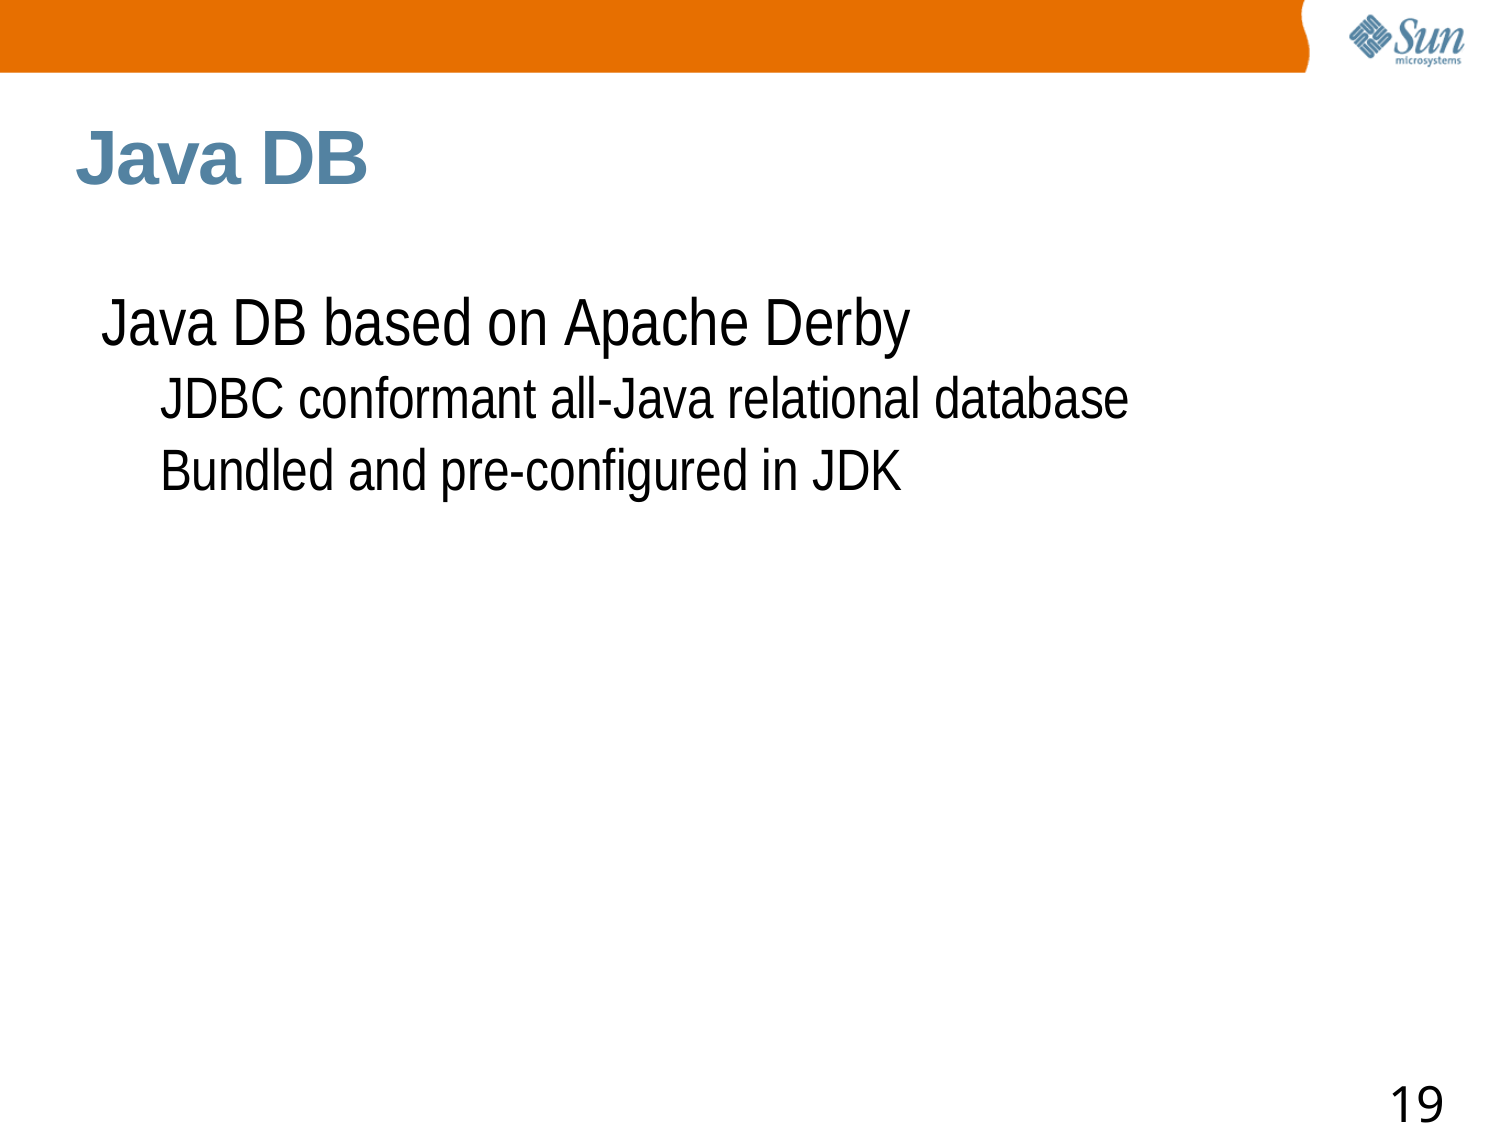

# Java DB
Java DB based on Apache Derby
JDBC conformant all-Java relational database
Bundled and pre-configured in JDK